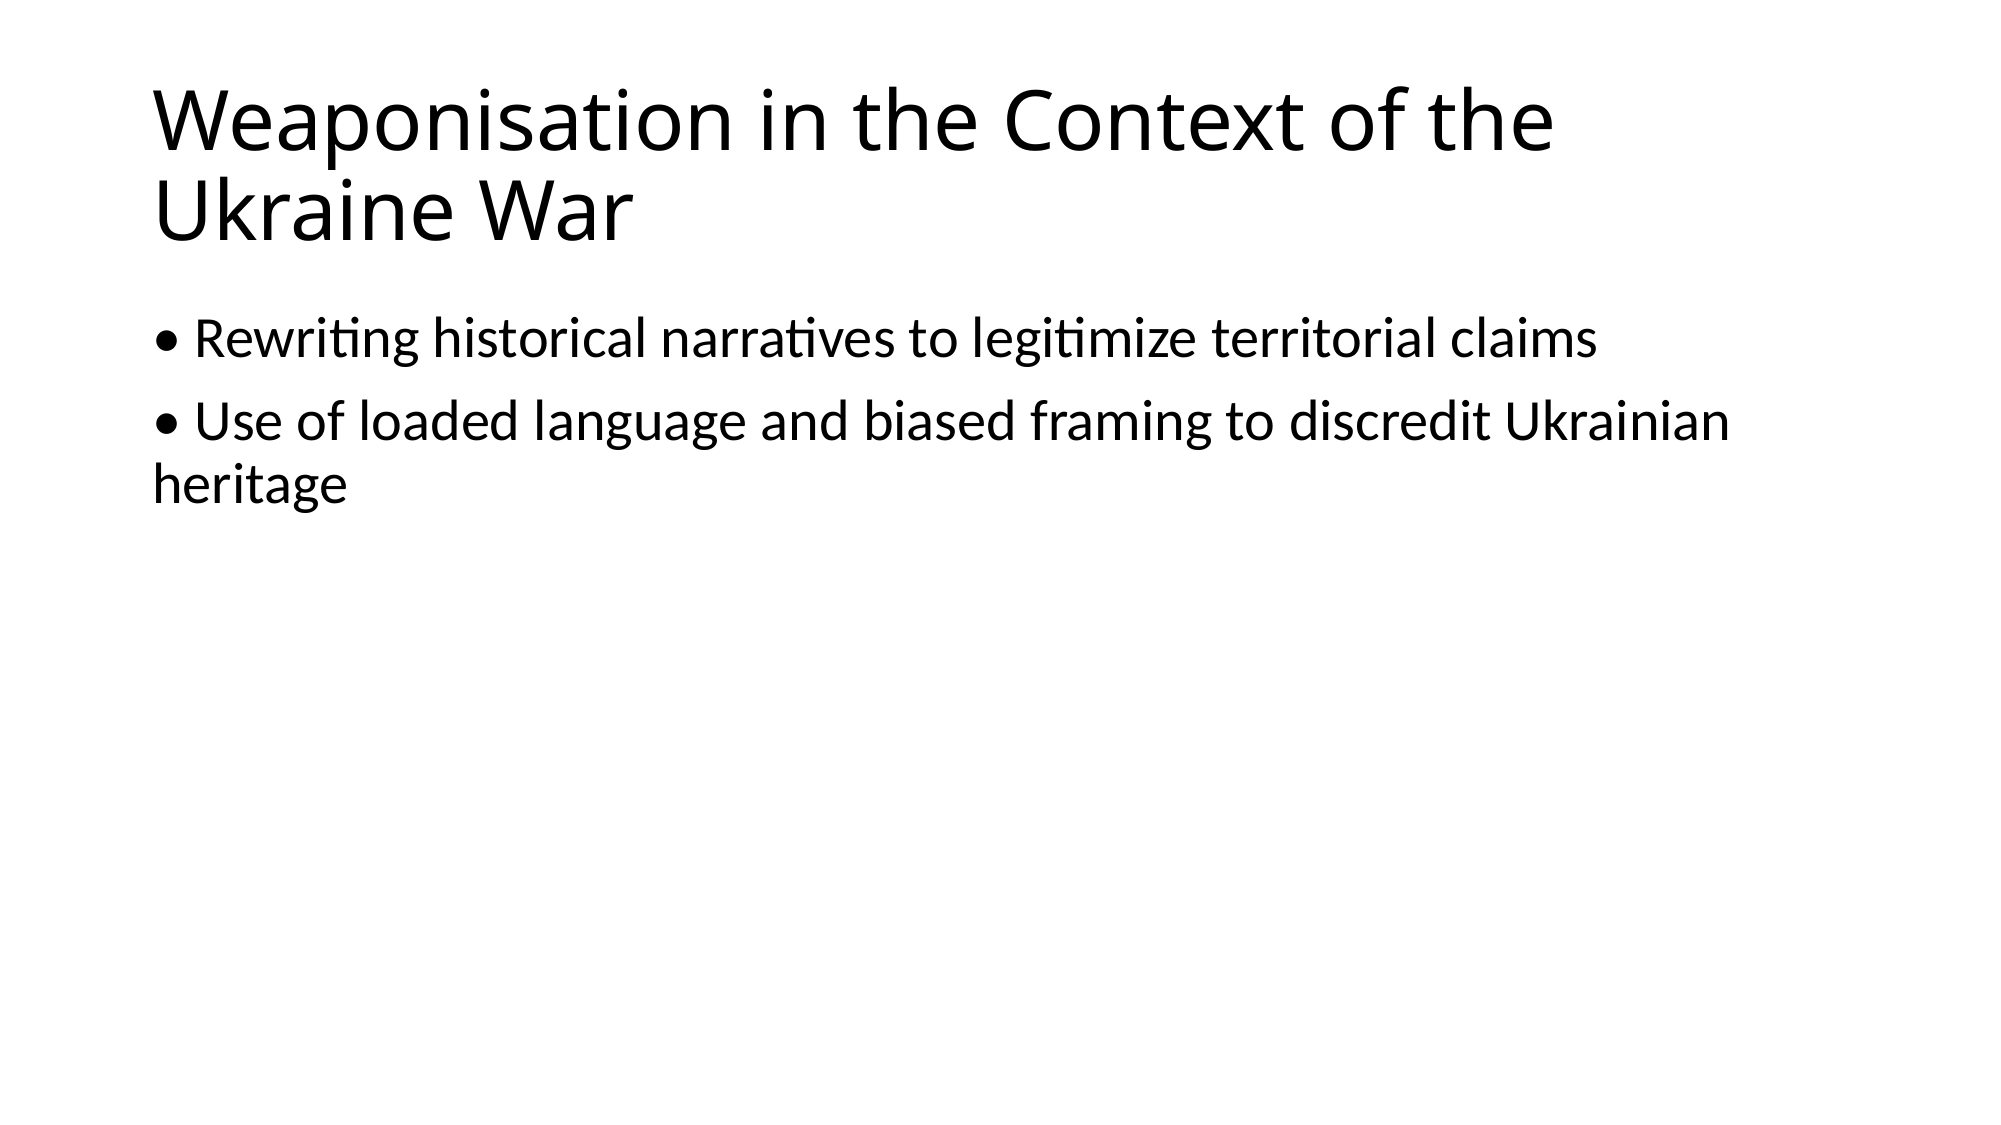

# Weaponisation in the Context of the Ukraine War
• Rewriting historical narratives to legitimize territorial claims
• Use of loaded language and biased framing to discredit Ukrainian heritage